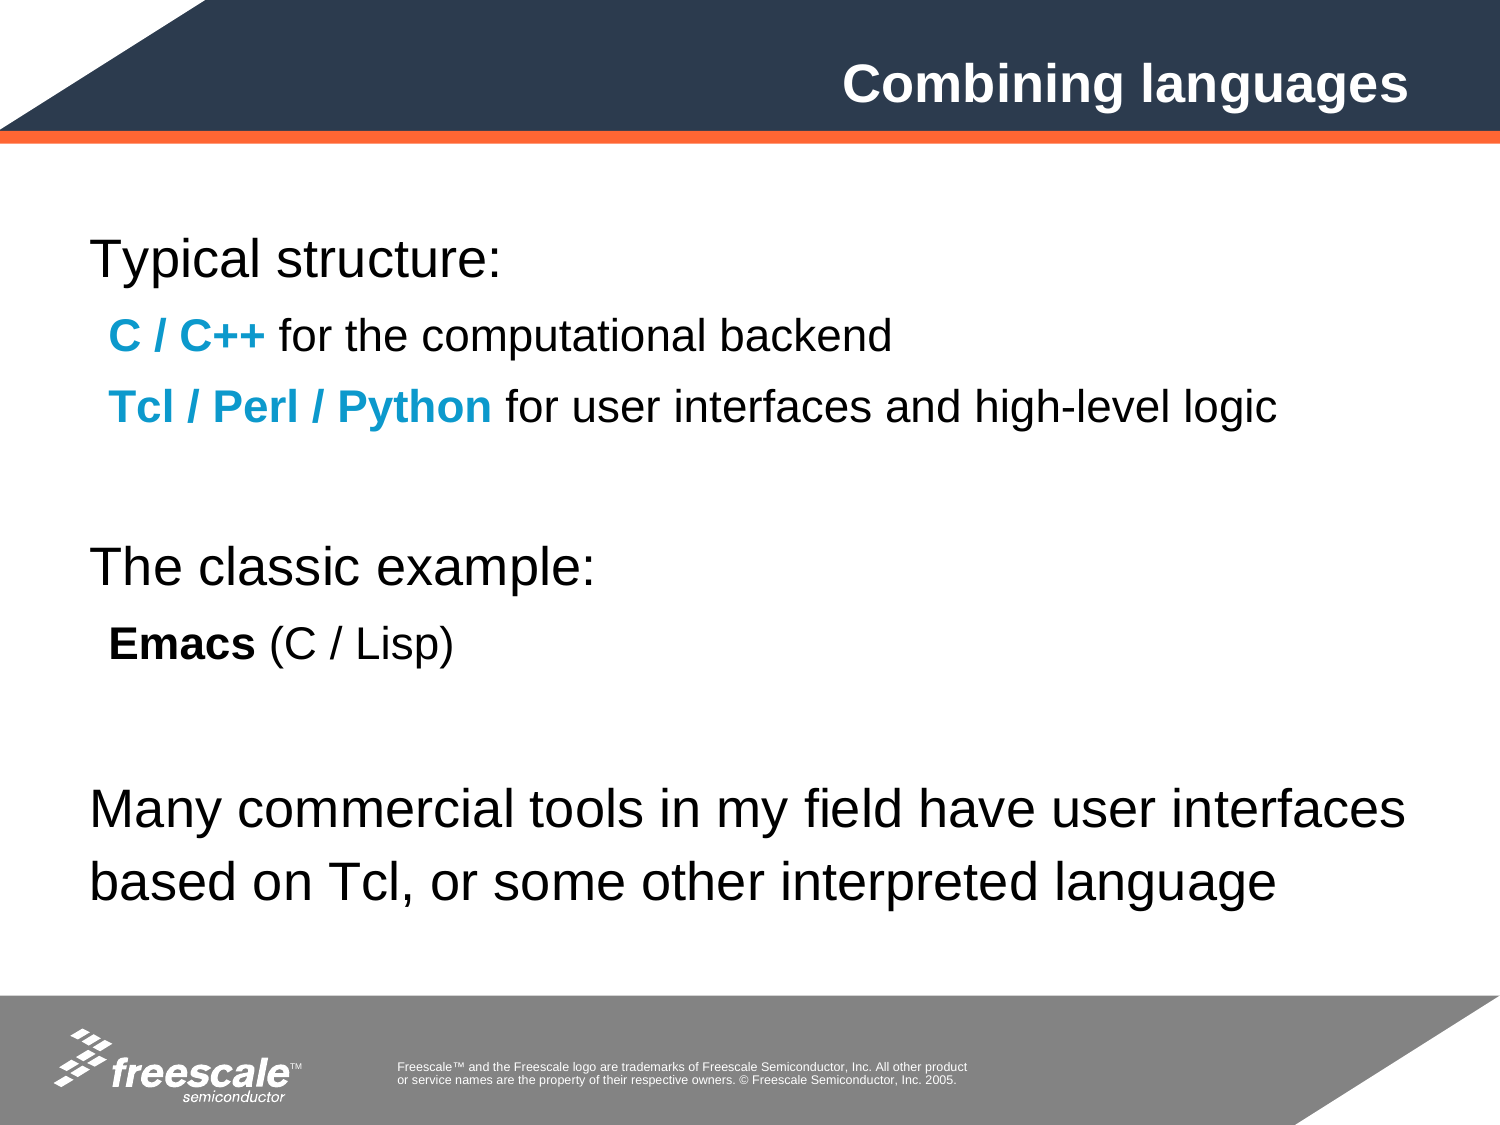

# Combining languages
Typical structure:
C / C++ for the computational backend
Tcl / Perl / Python for user interfaces and high-level logic
The classic example:
Emacs (C / Lisp)
Many commercial tools in my field have user interfaces based on Tcl, or some other interpreted language